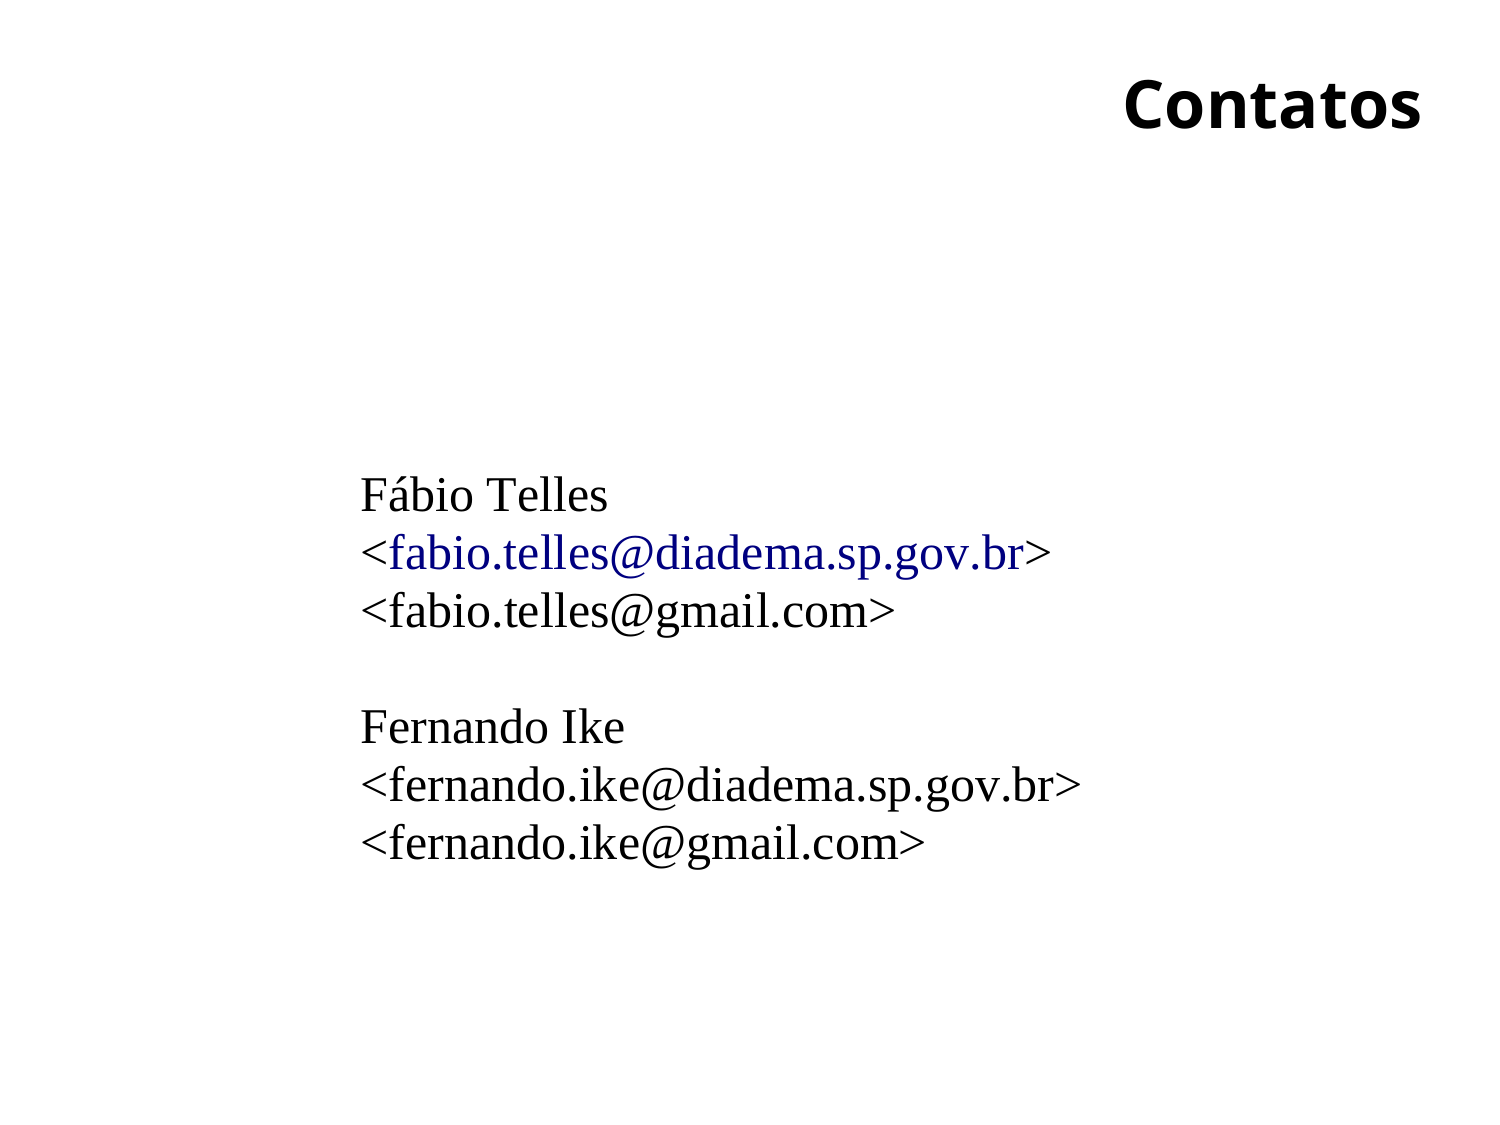

Contatos
Fábio Telles
<fabio.telles@diadema.sp.gov.br>
<fabio.telles@gmail.com>
Fernando Ike
<fernando.ike@diadema.sp.gov.br>
<fernando.ike@gmail.com>